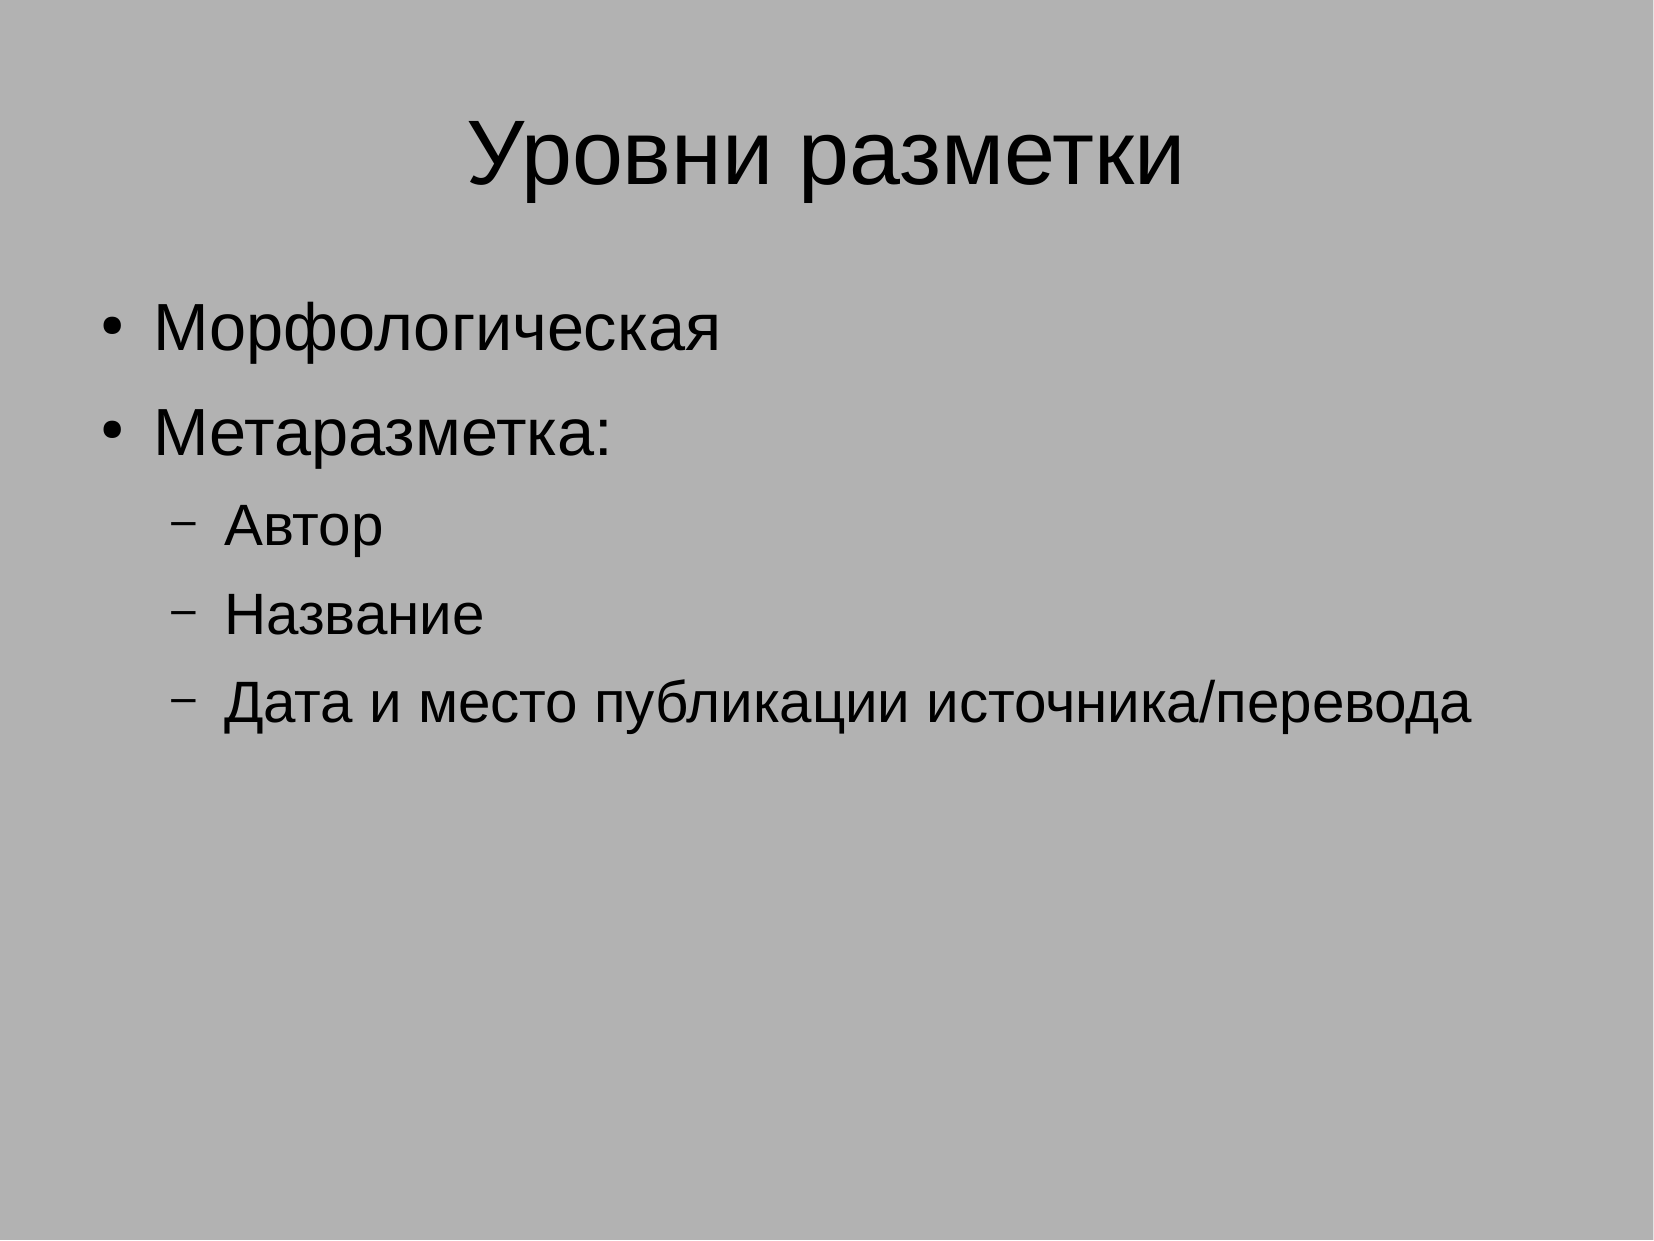

# Уровни разметки
Морфологическая
Метаразметка:
Автор
Название
Дата и место публикации источника/перевода